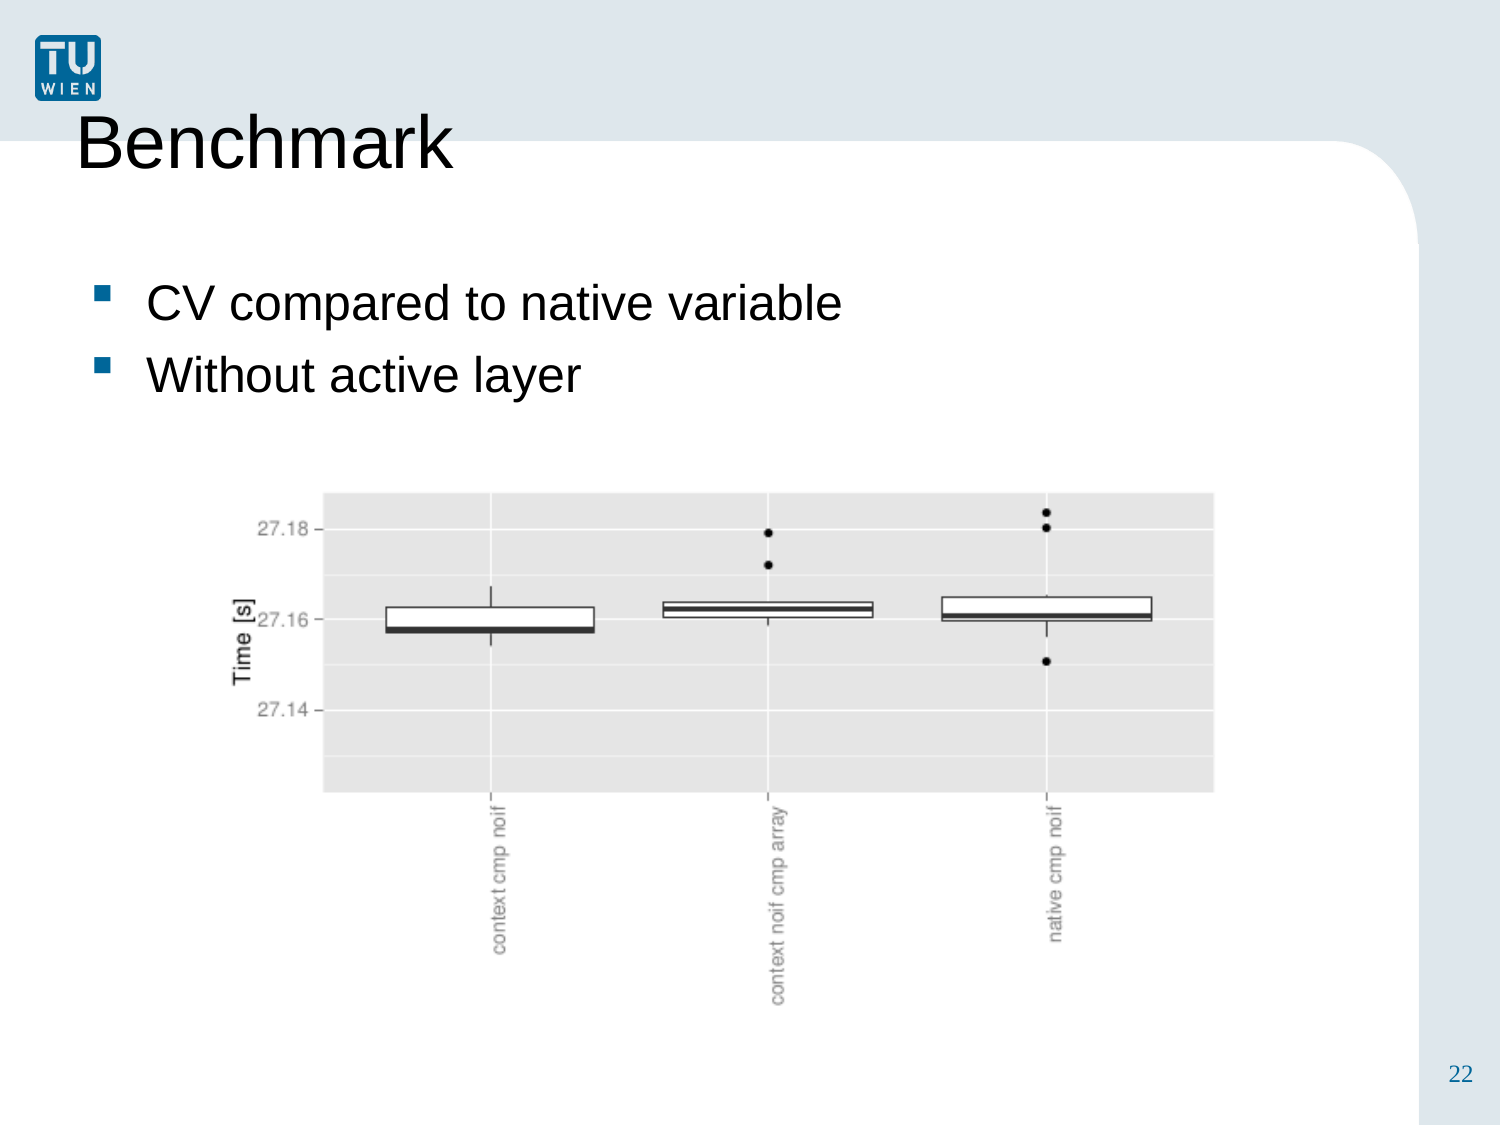

# Benchmark
CV compared to native variable
Without active layer
22